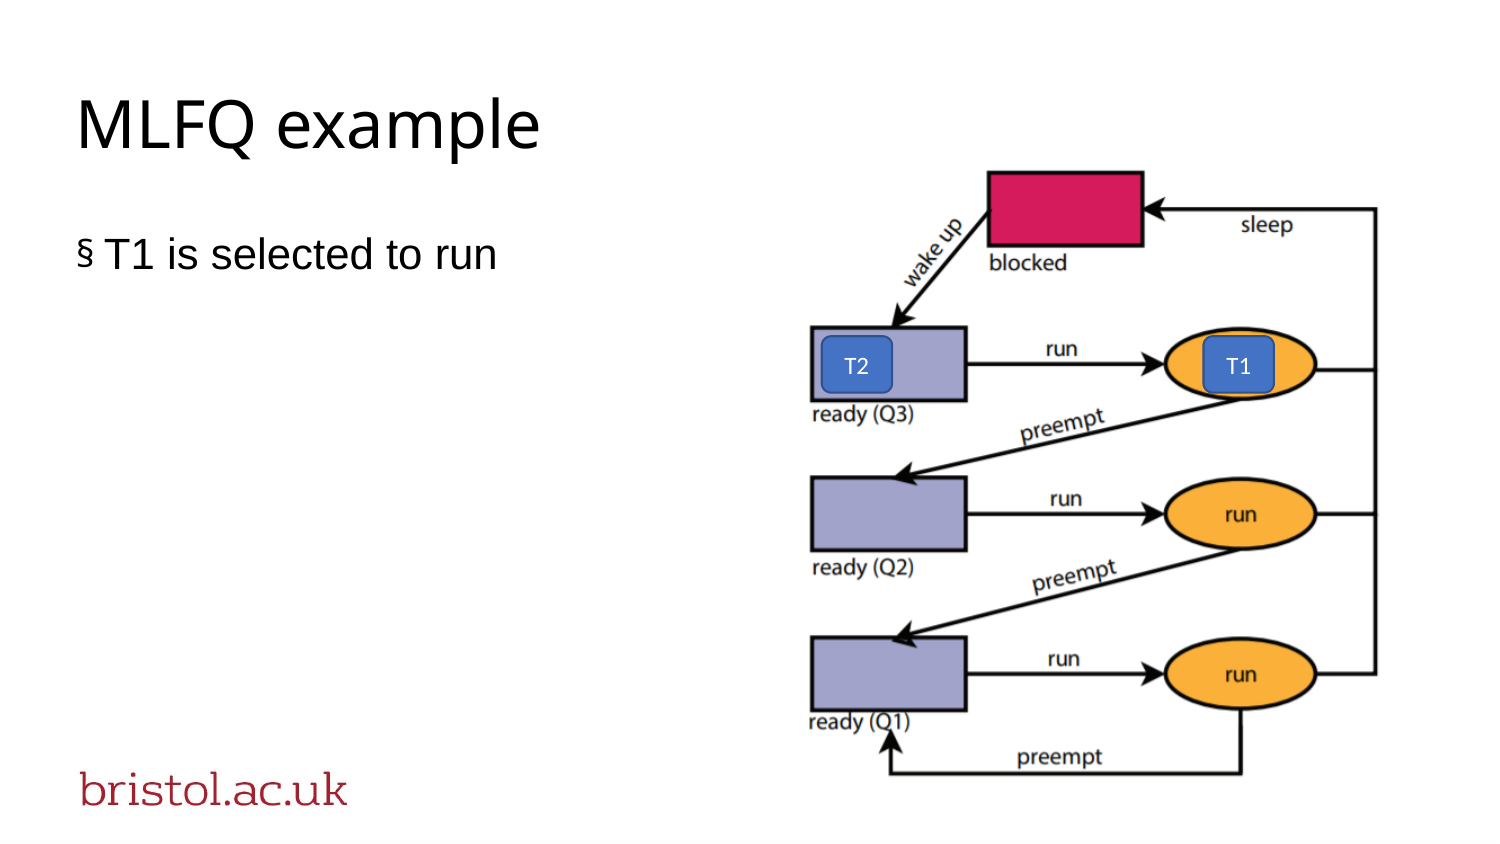

# MLFQ example
T1 is selected to run
T2
T1